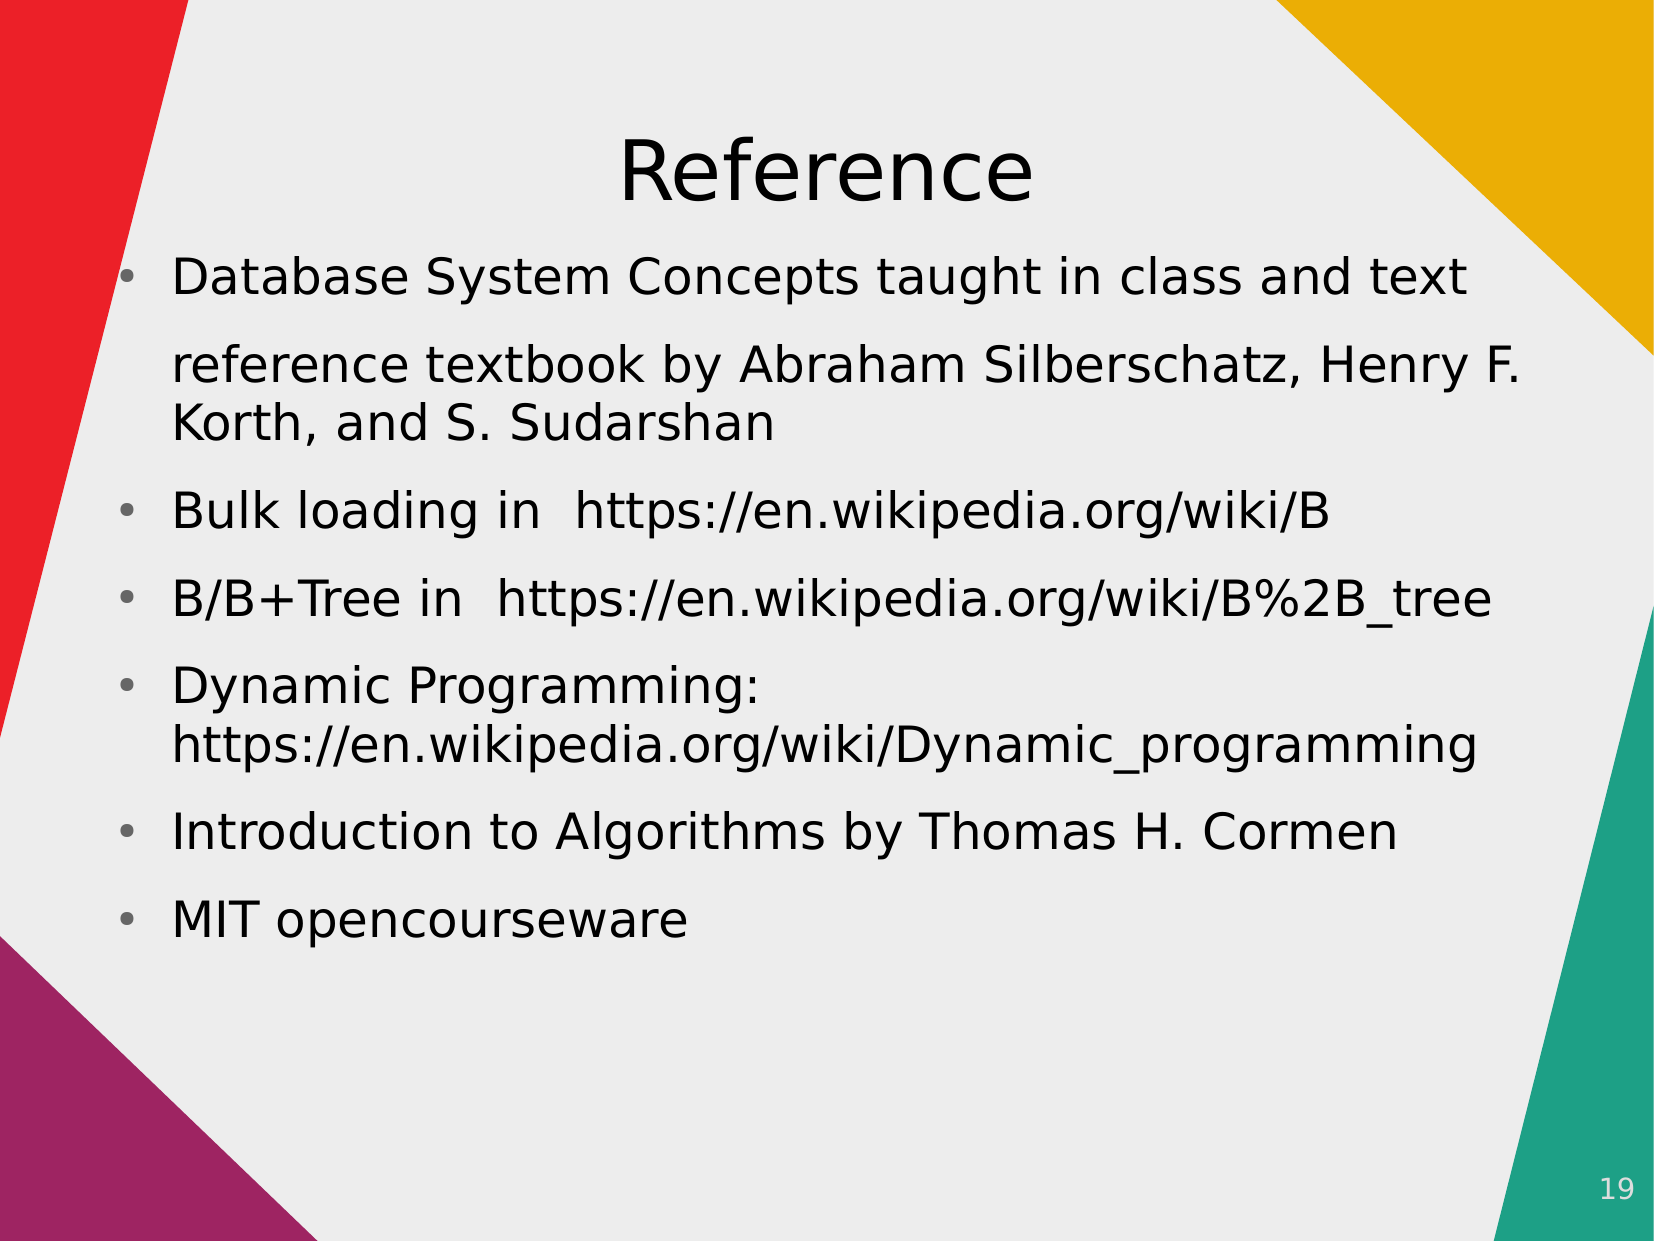

# Reference
Database System Concepts taught in class and text
reference textbook by Abraham Silberschatz, Henry F. Korth, and S. Sudarshan
Bulk loading in ​ https://en.wikipedia.org/wiki/B
B/B+Tree in ​ https://en.wikipedia.org/wiki/B%2B_tree
Dynamic Programming: https://en.wikipedia.org/wiki/Dynamic_programming
Introduction to Algorithms by Thomas H. Cormen
MIT opencourseware
19